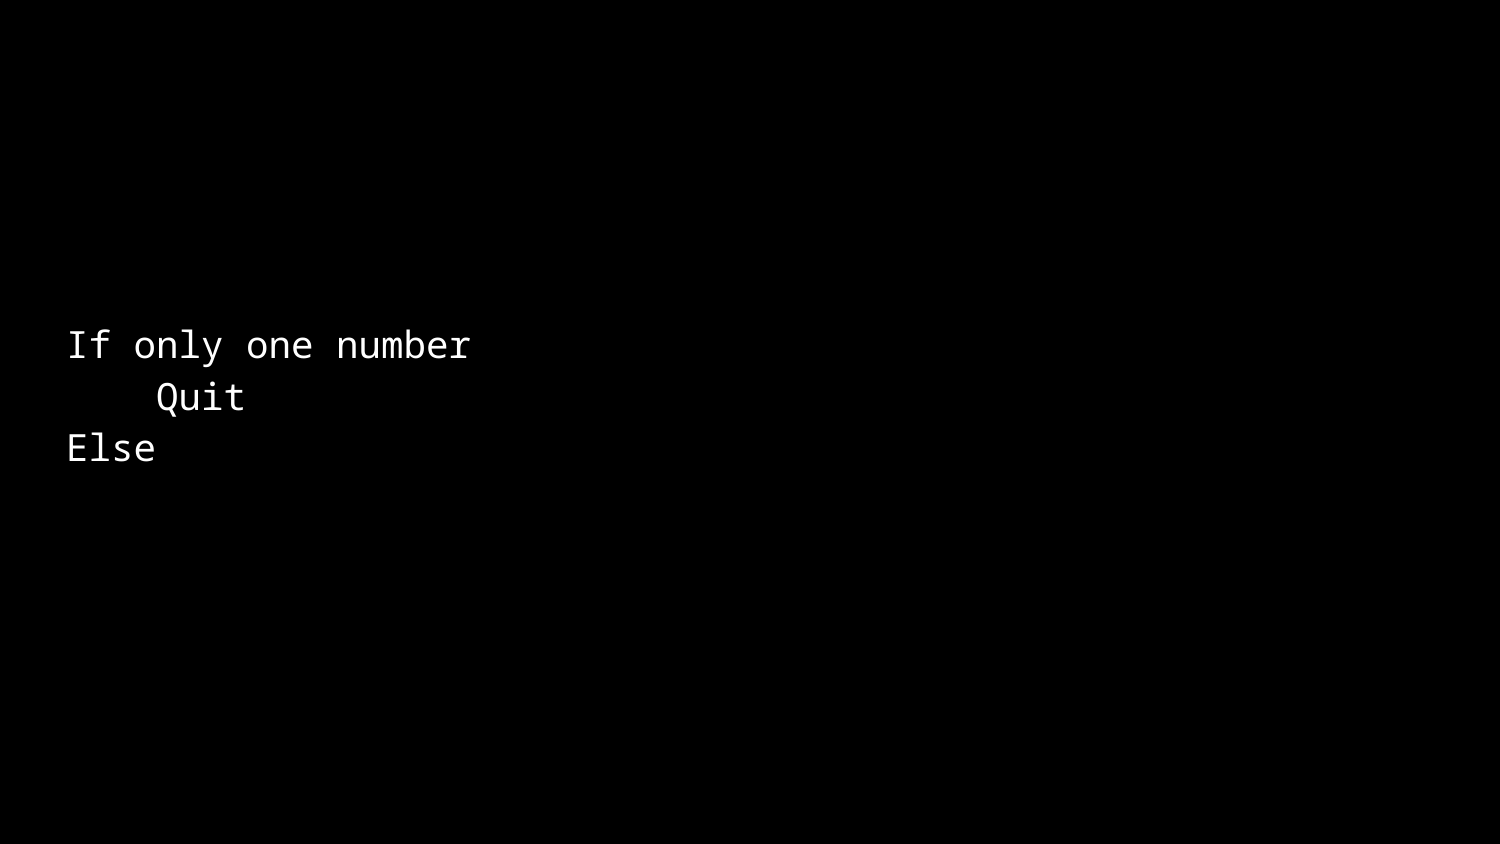

# If only one number
 Quit
Else
 Sort left half of numbers
 Sort right half of numbers
 Merge sorted halves